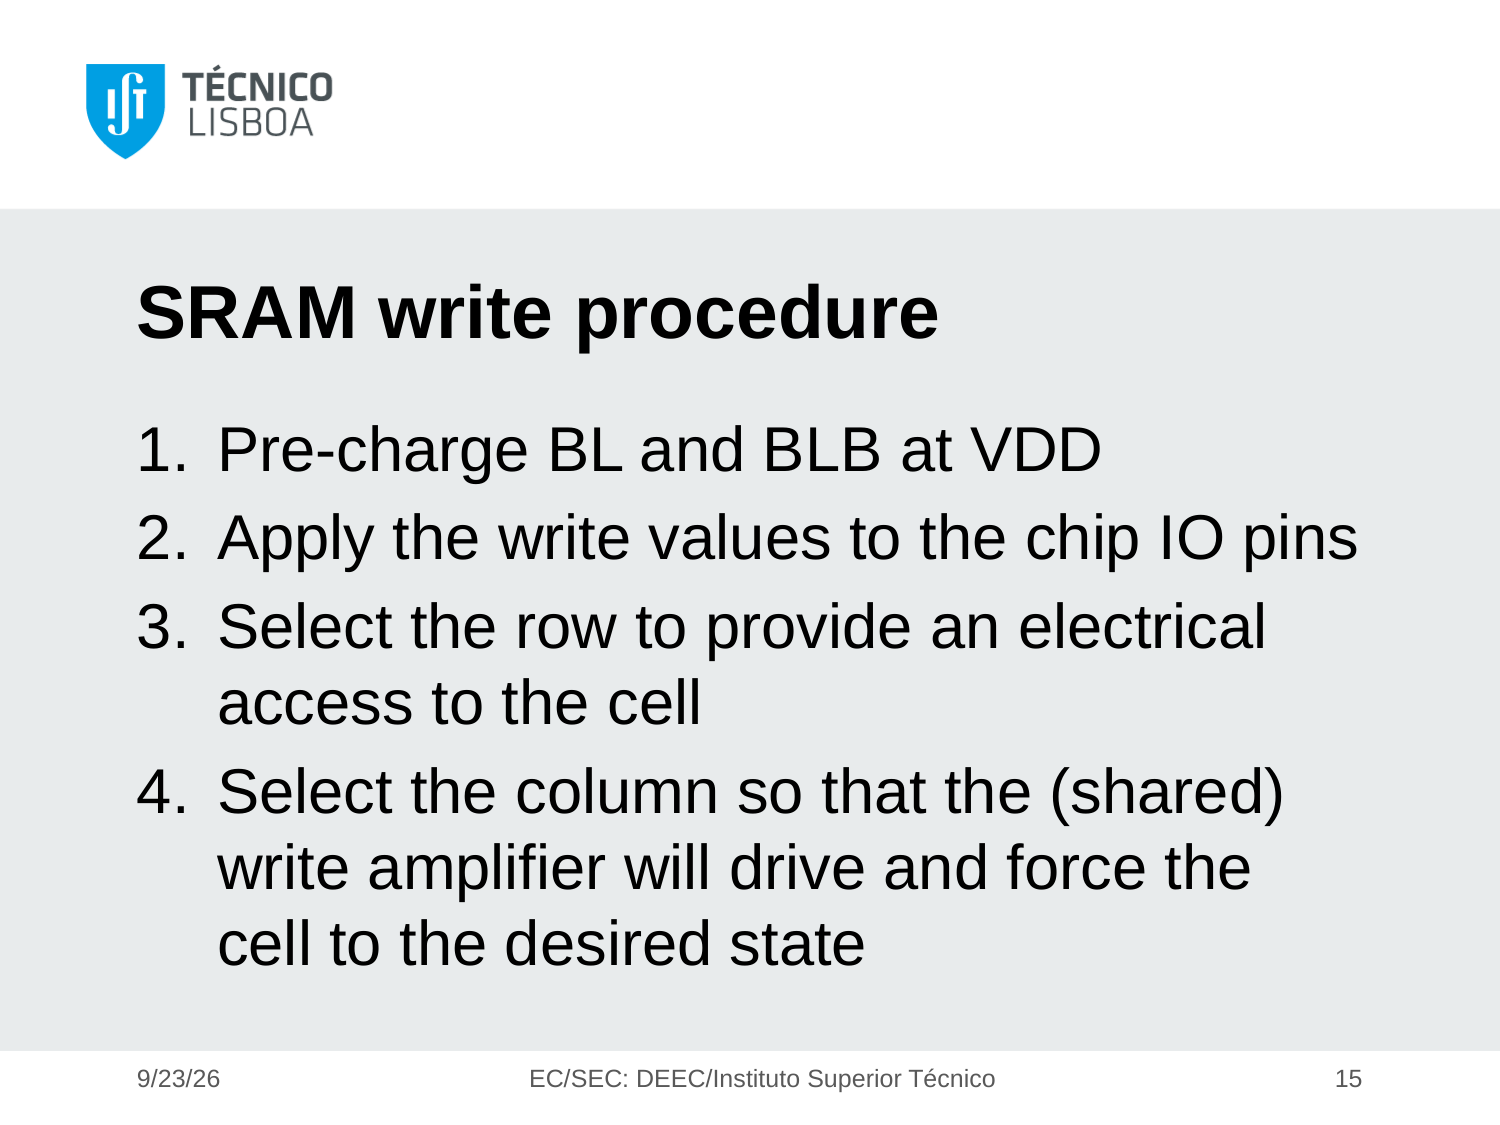

# SRAM write procedure
Pre-charge BL and BLB at VDD
Apply the write values to the chip IO pins
Select the row to provide an electrical access to the cell
Select the column so that the (shared) write amplifier will drive and force the cell to the desired state
EC/SEC: DEEC/Instituto Superior Técnico